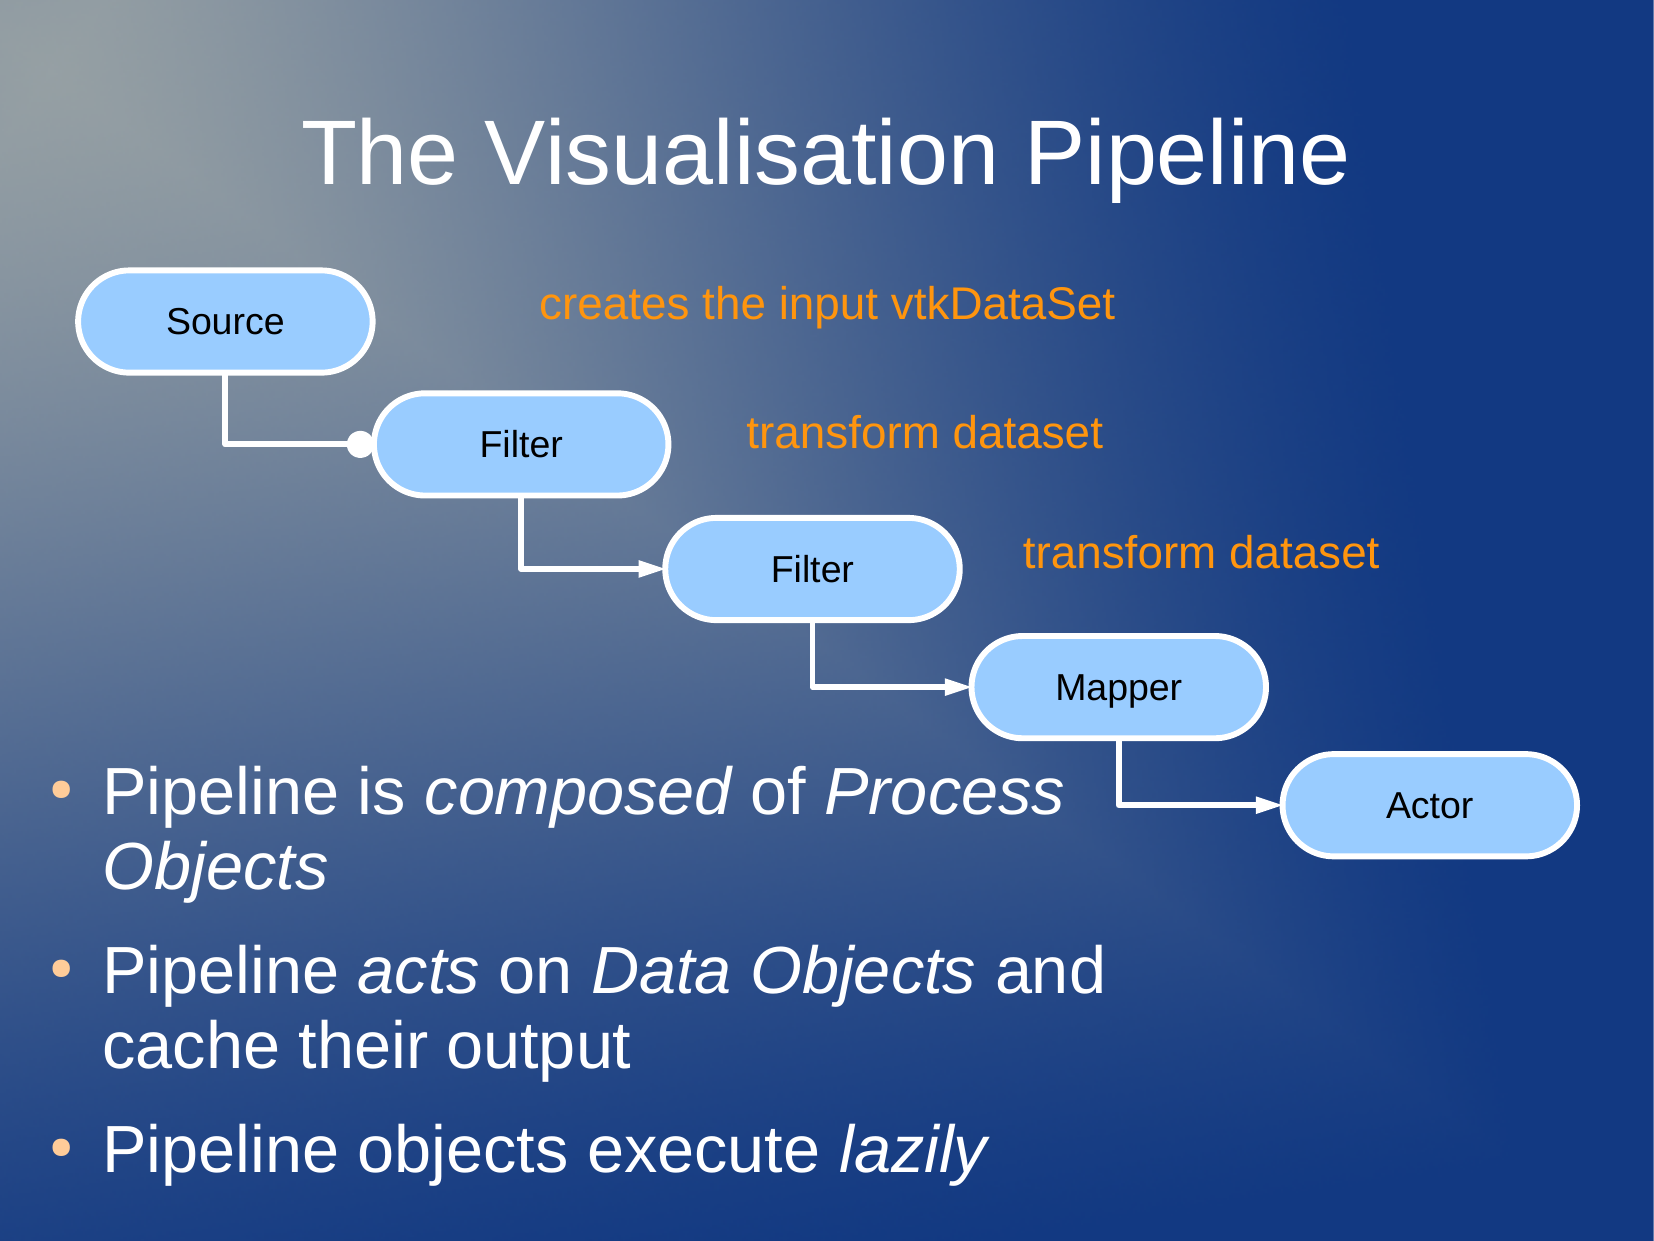

# The Visualisation Pipeline
creates the input vtkDataSet
Source
Filter
transform dataset
Filter
transform dataset
Mapper
Pipeline is composed of Process Objects
Pipeline acts on Data Objects and cache their output
Pipeline objects execute lazily
Actor